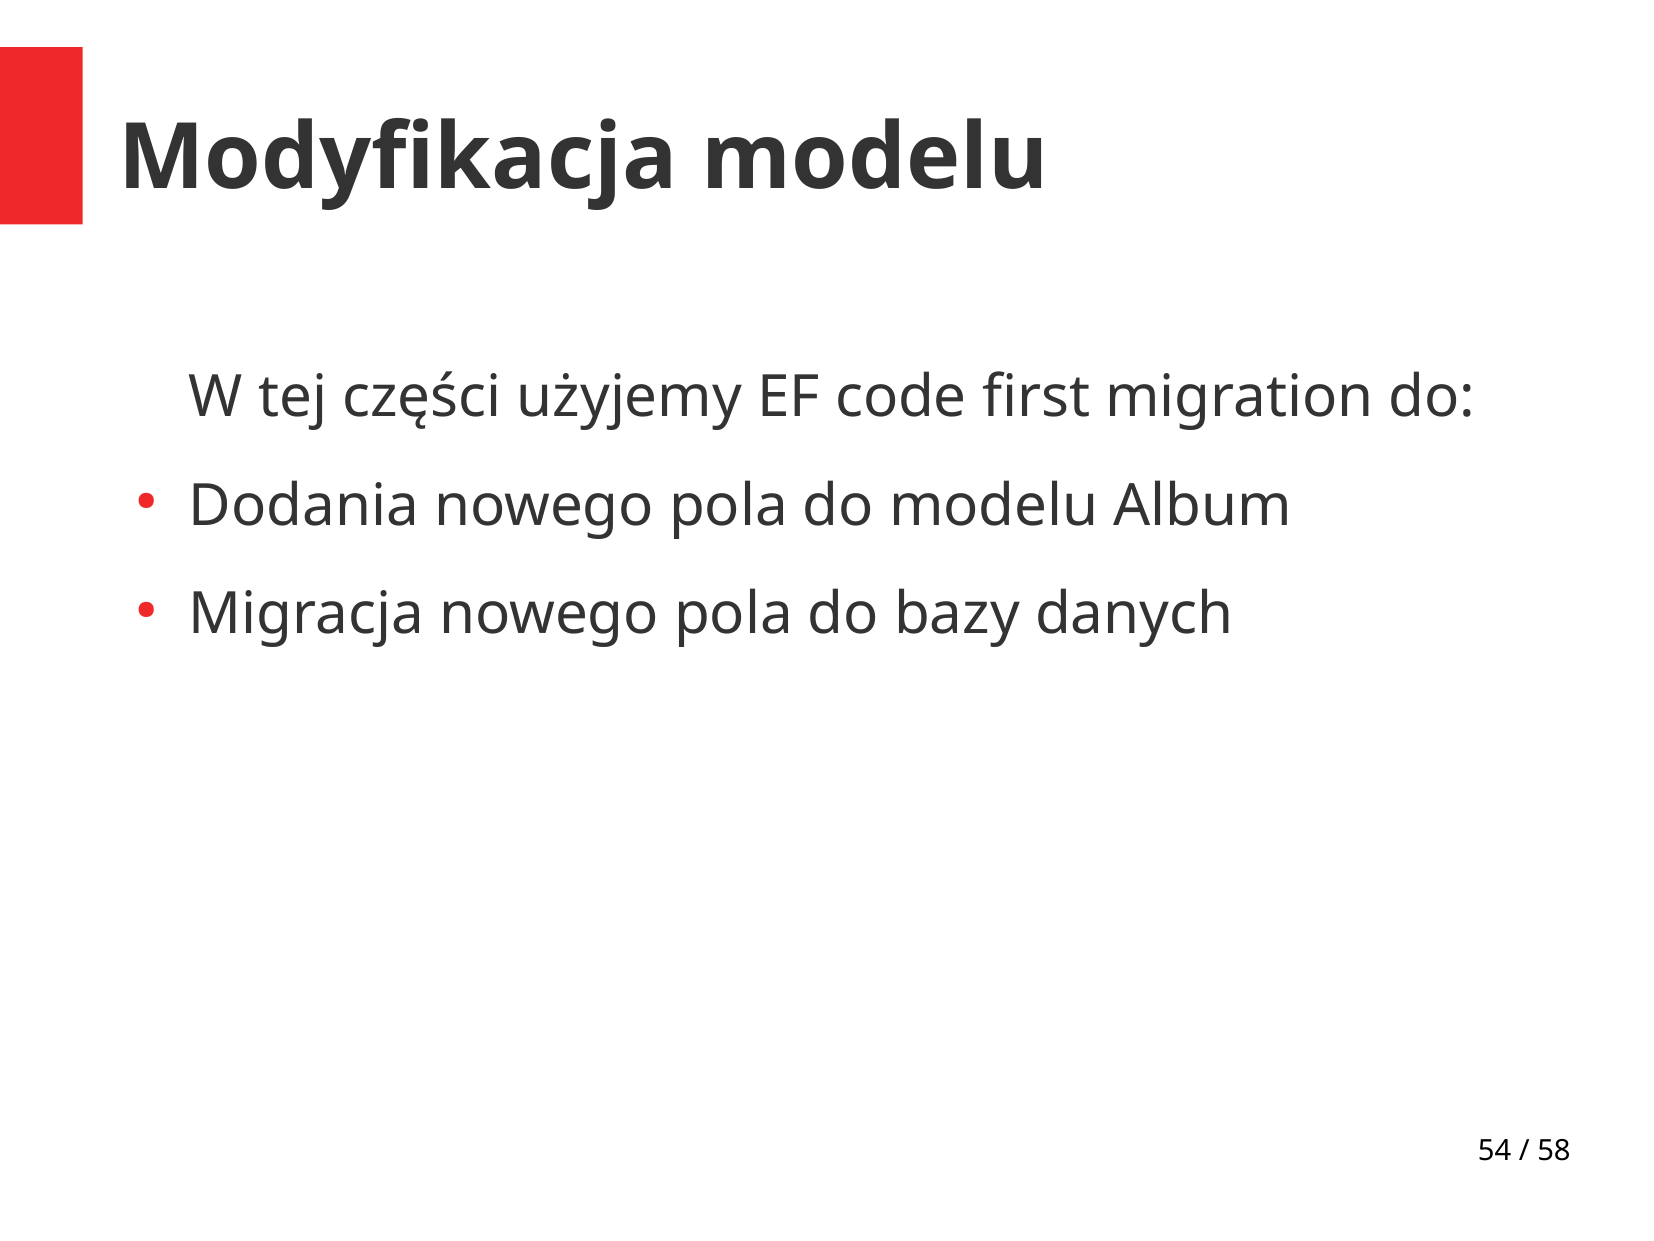

# Modyfikacja modelu
W tej części użyjemy EF code first migration do:
Dodania nowego pola do modelu Album
Migracja nowego pola do bazy danych
54